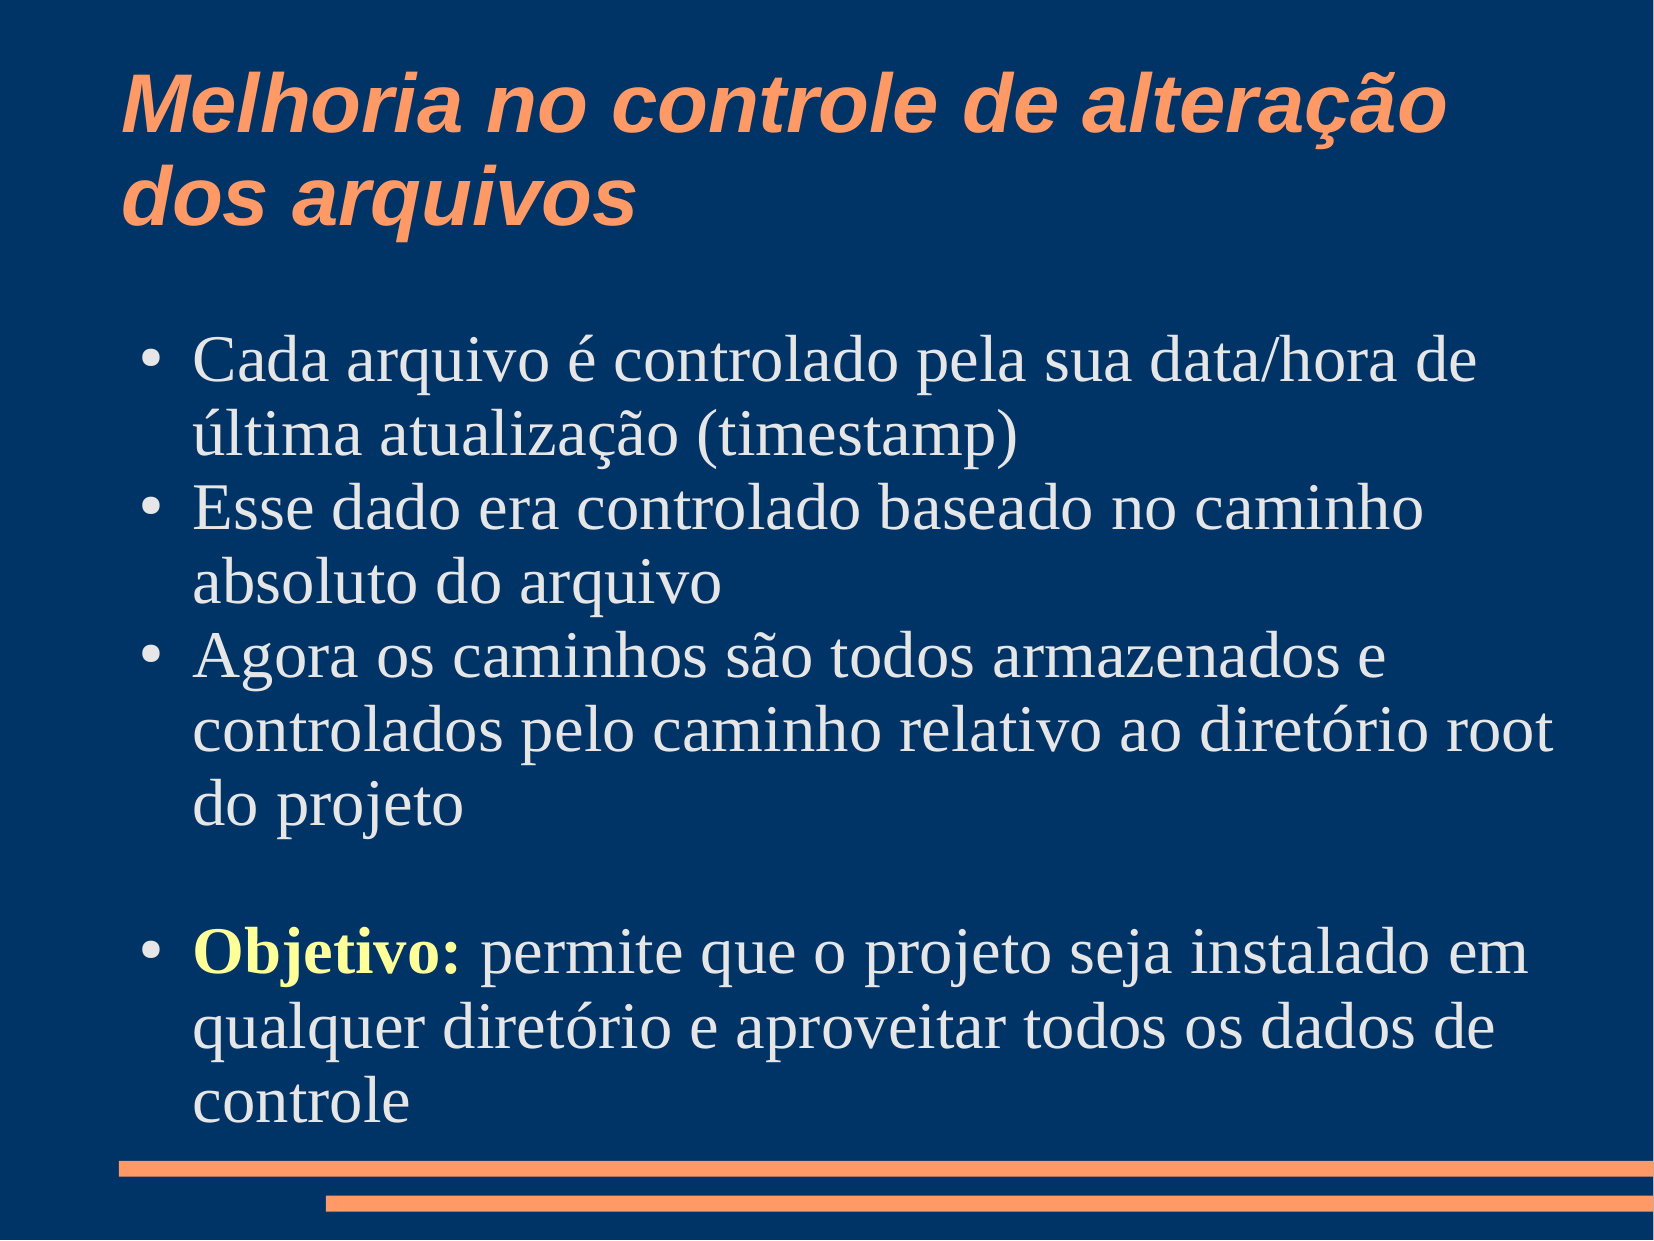

# Melhoria no controle de alteração dos arquivos
Cada arquivo é controlado pela sua data/hora de última atualização (timestamp)
Esse dado era controlado baseado no caminho absoluto do arquivo
Agora os caminhos são todos armazenados e controlados pelo caminho relativo ao diretório root do projeto
Objetivo: permite que o projeto seja instalado em qualquer diretório e aproveitar todos os dados de controle